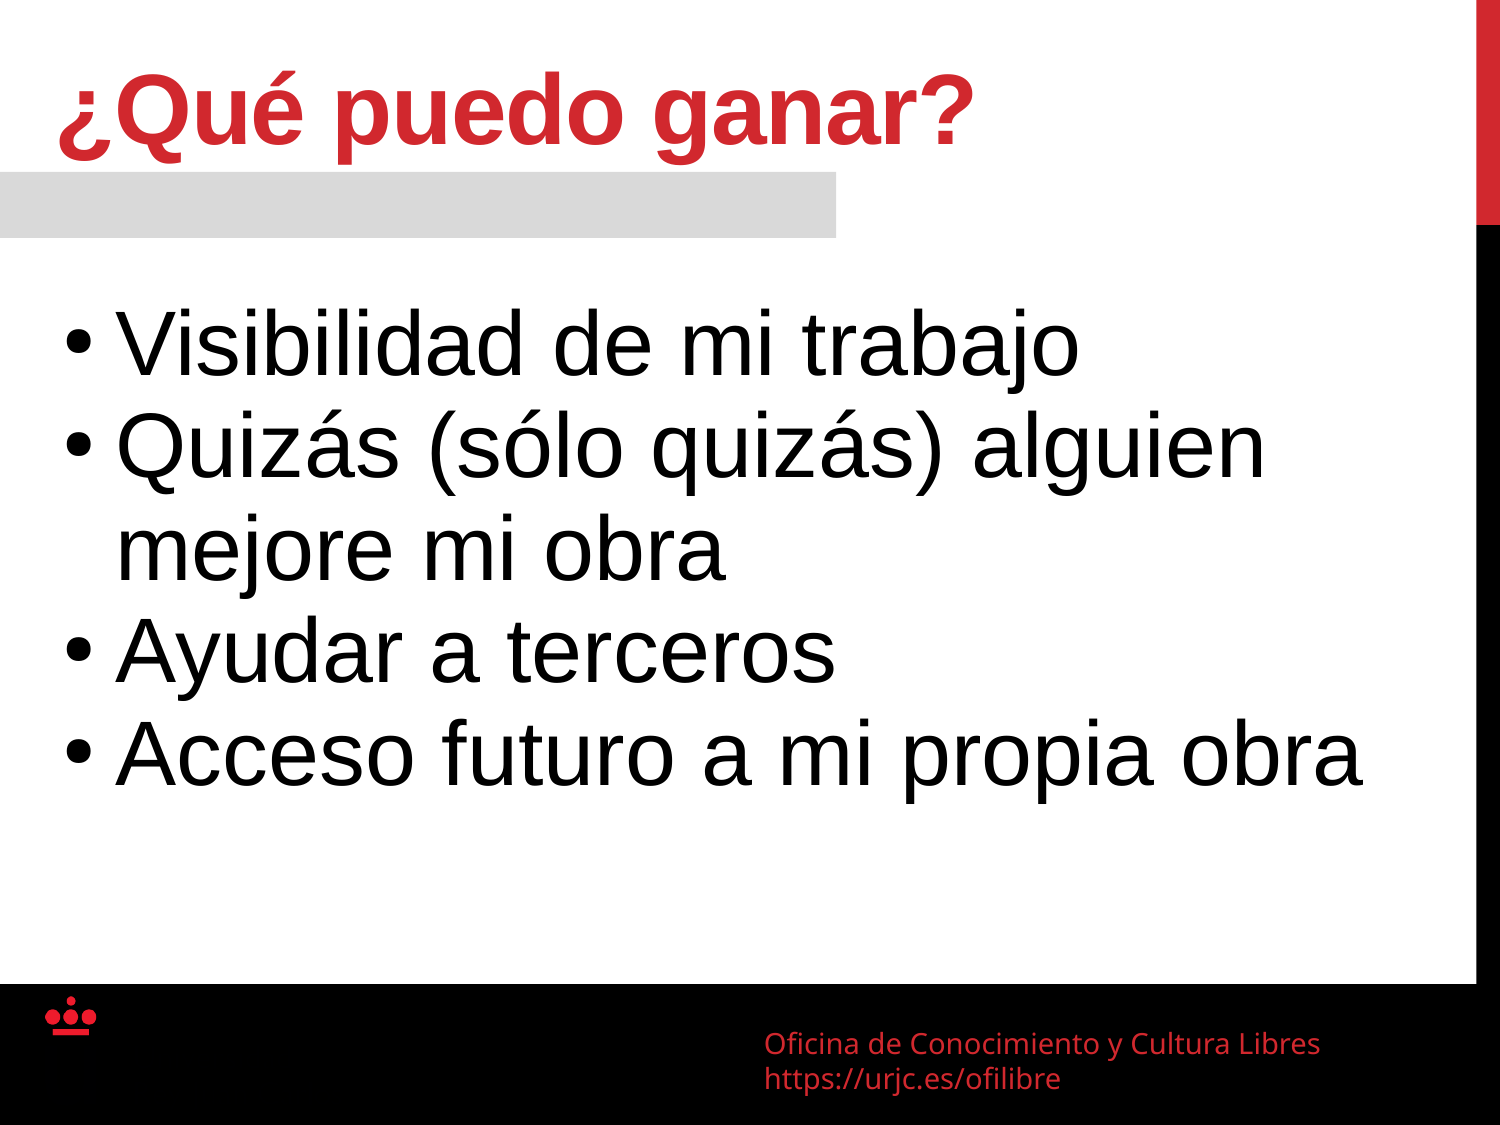

¿Qué puedo ganar?
#
Visibilidad de mi trabajo
Quizás (sólo quizás) alguien mejore mi obra
Ayudar a terceros
Acceso futuro a mi propia obra
Oficina de Conocimiento y Cultura Libres
https://urjc.es/ofilibre